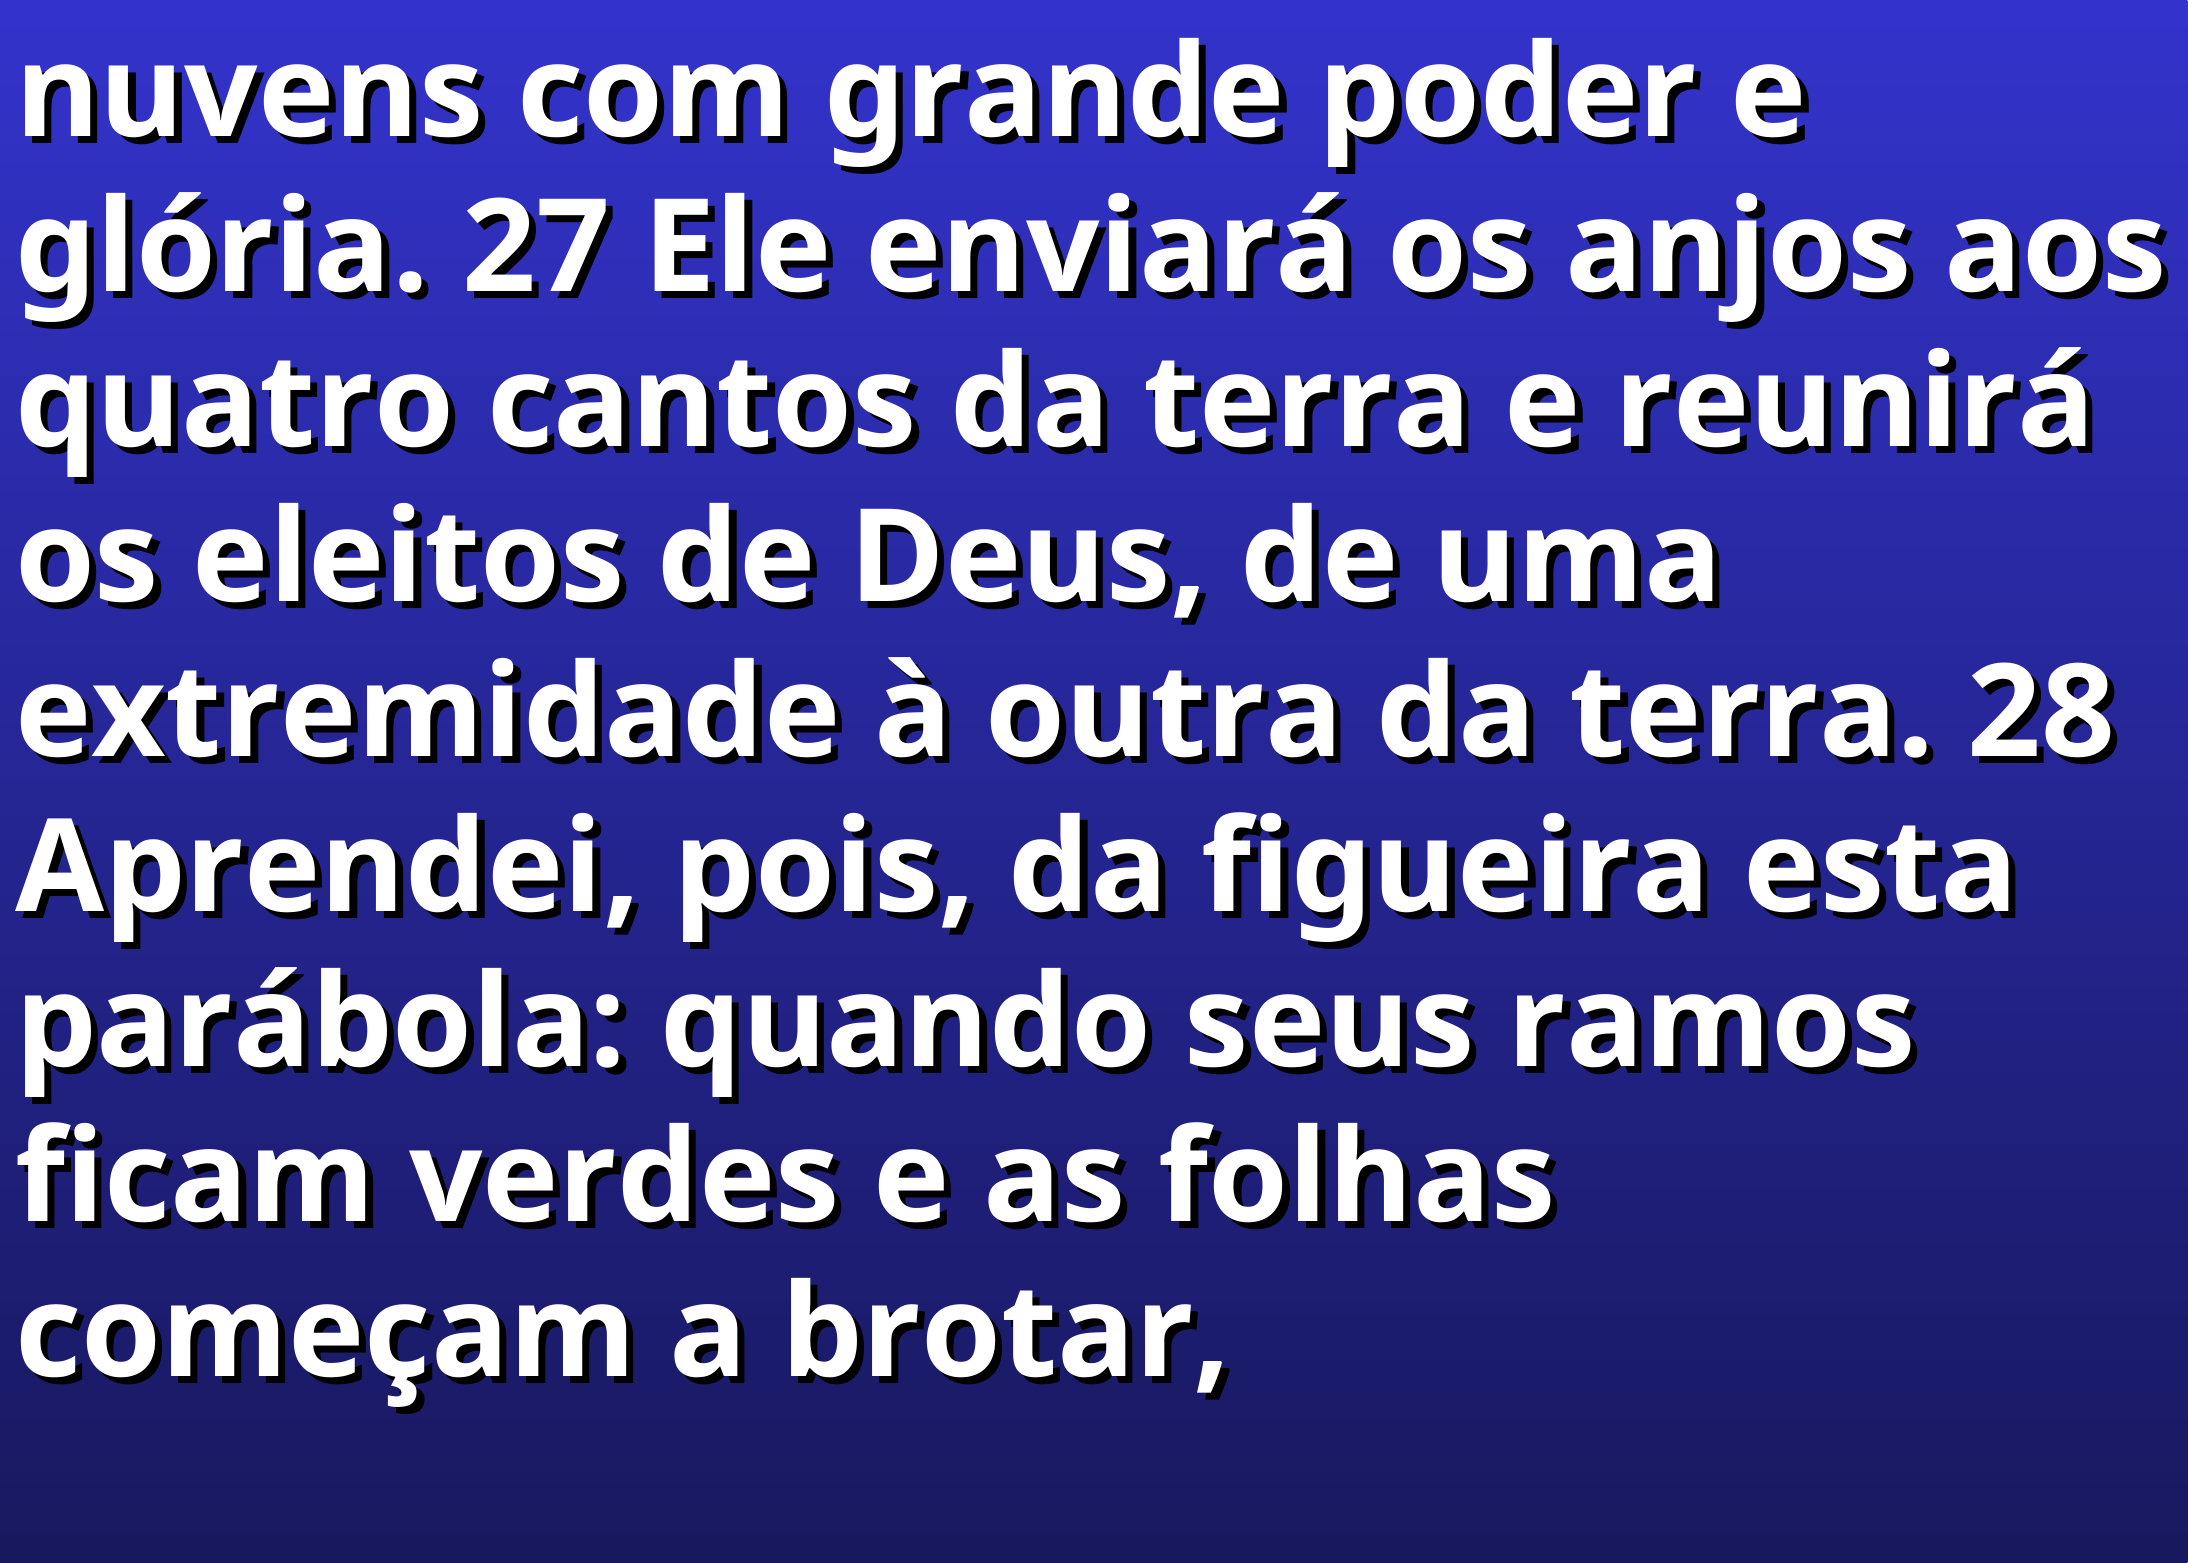

nuvens com grande poder e glória. 27 Ele enviará os anjos aos quatro cantos da terra e reunirá os eleitos de Deus, de uma extremidade à outra da terra. 28 Aprendei, pois, da figueira esta parábola: quando seus ramos ficam verdes e as folhas começam a brotar,